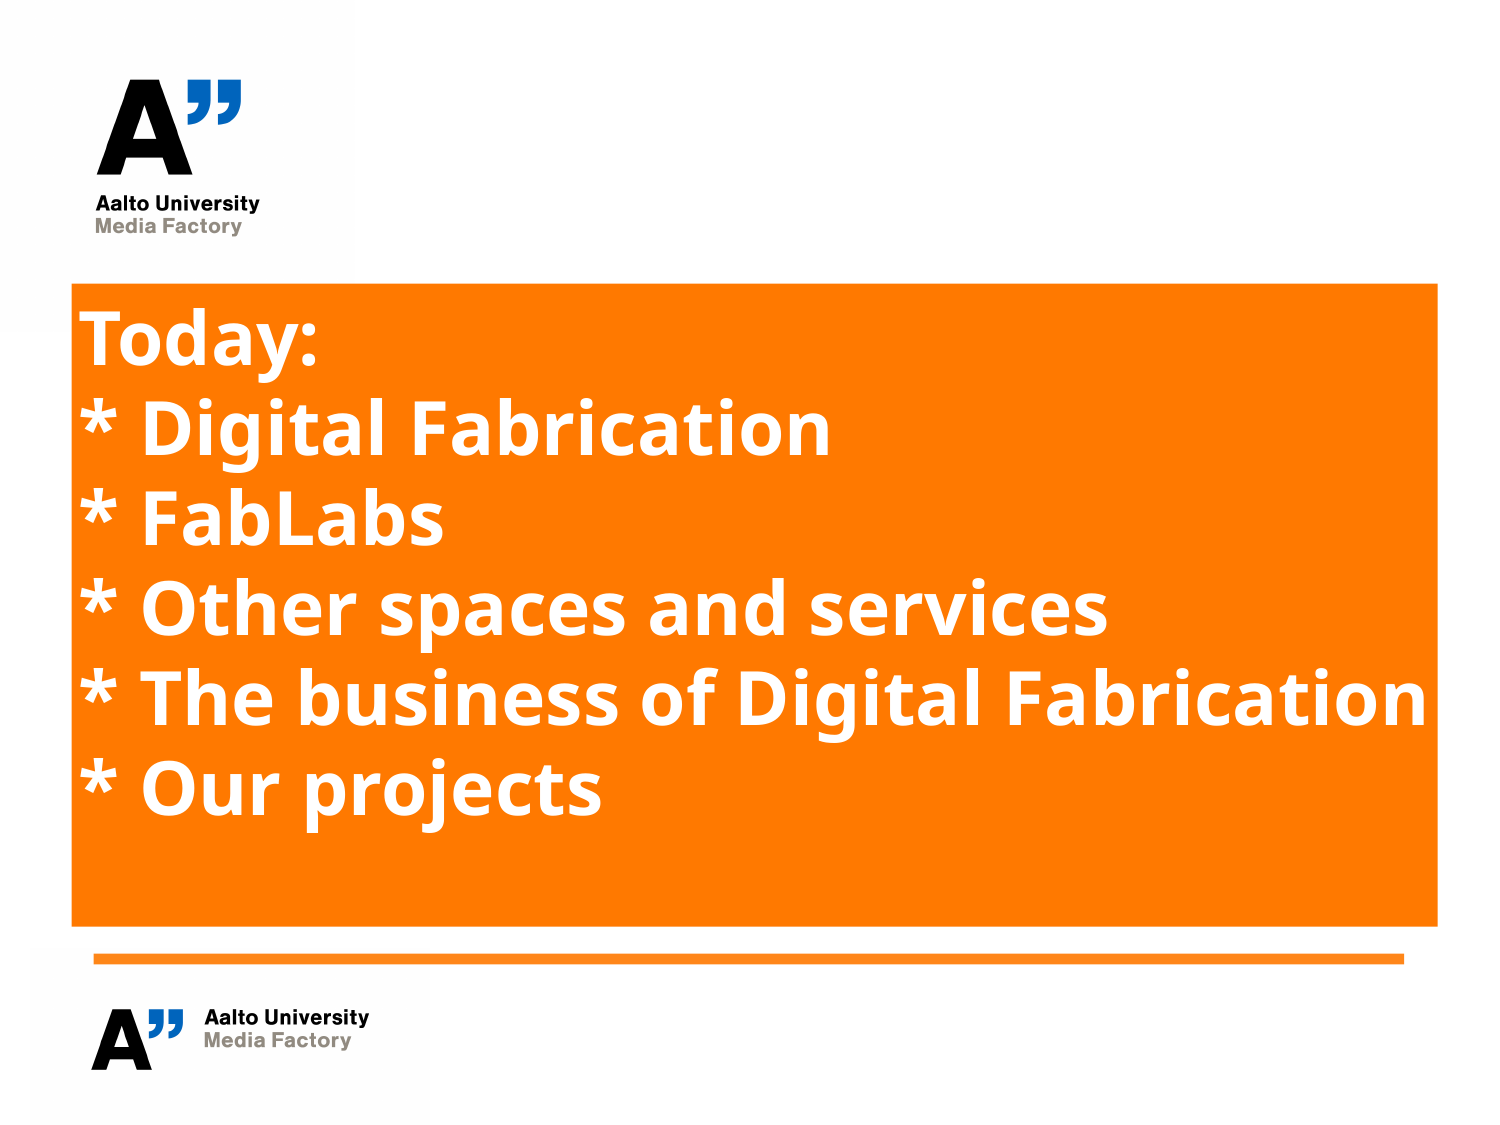

#
Today:
* Digital Fabrication
* FabLabs
* Other spaces and services
* The business of Digital Fabrication
* Our projects